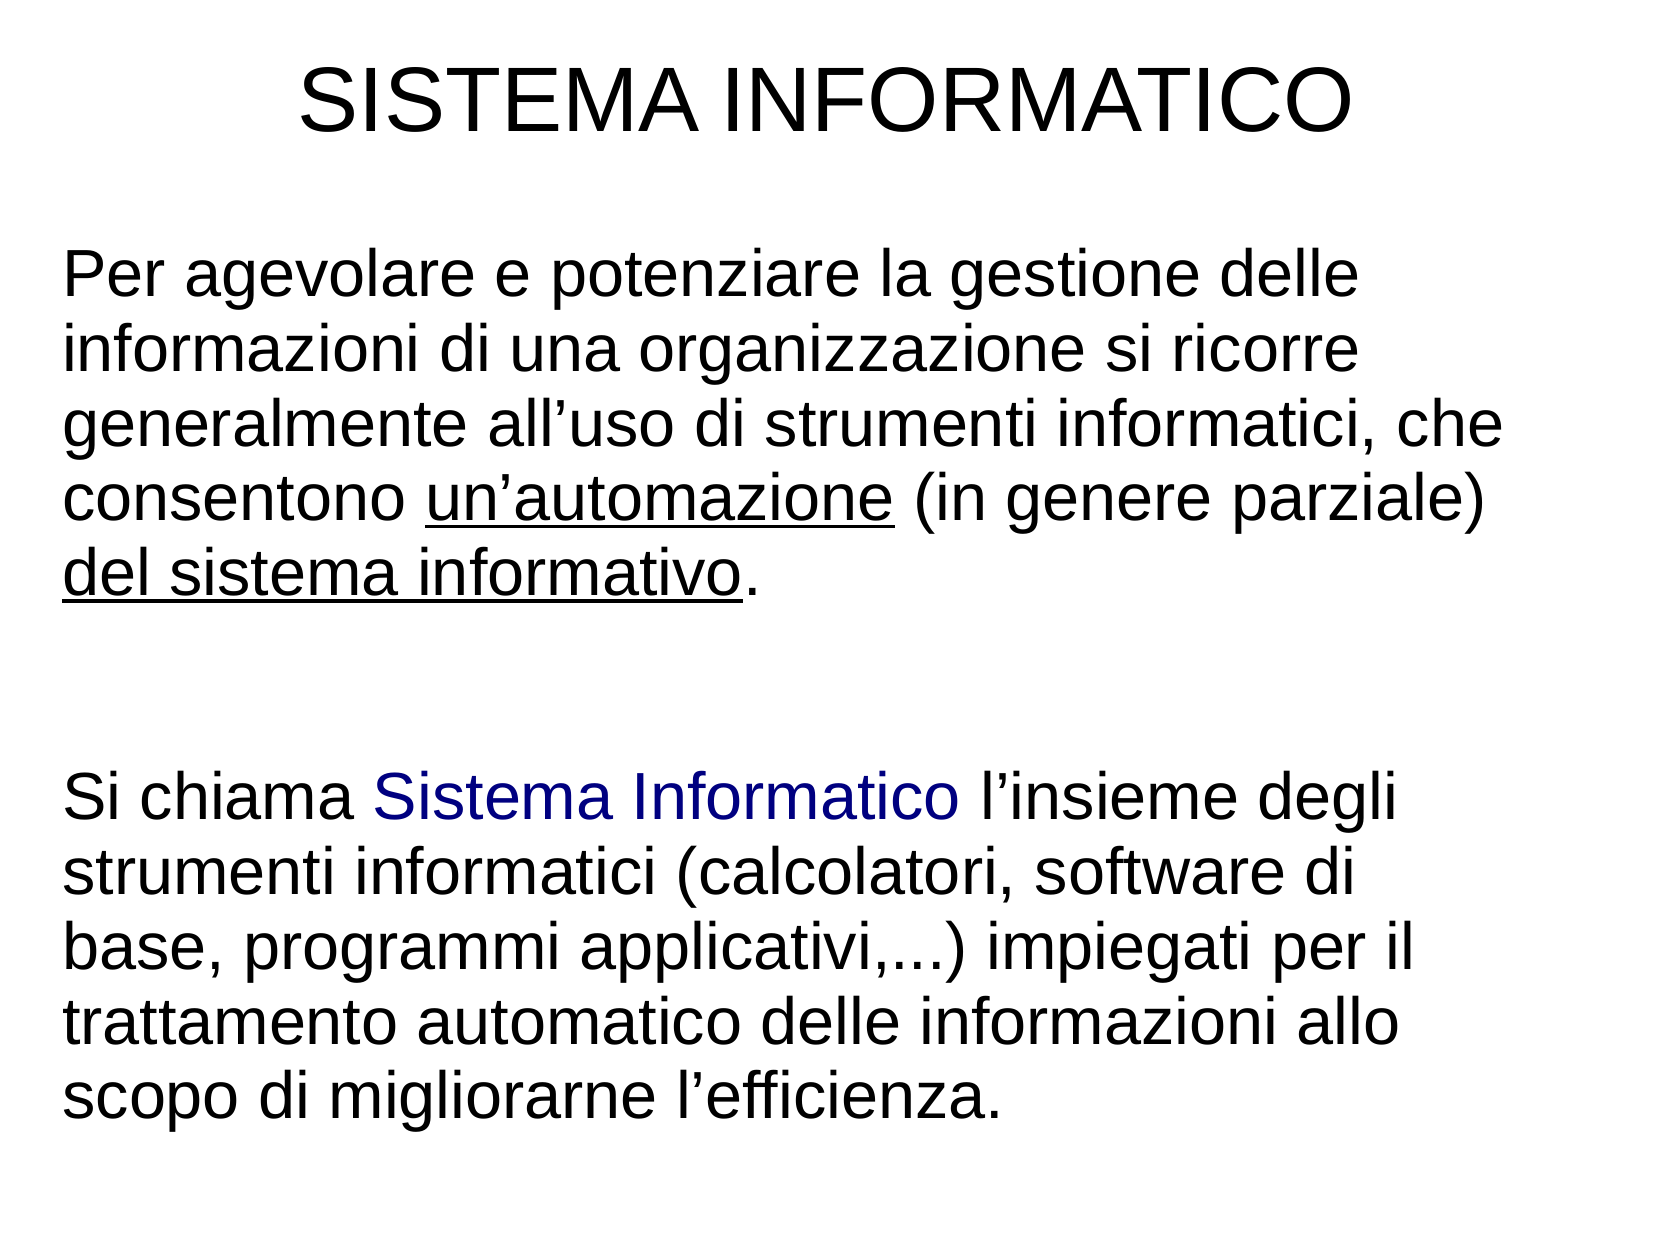

# SISTEMA INFORMATICO
Per agevolare e potenziare la gestione delle informazioni di una organizzazione si ricorre generalmente all’uso di strumenti informatici, che consentono un’automazione (in genere parziale) del sistema informativo.
Si chiama Sistema Informatico l’insieme degli strumenti informatici (calcolatori, software di base, programmi applicativi,...) impiegati per il trattamento automatico delle informazioni allo scopo di migliorarne l’efficienza.